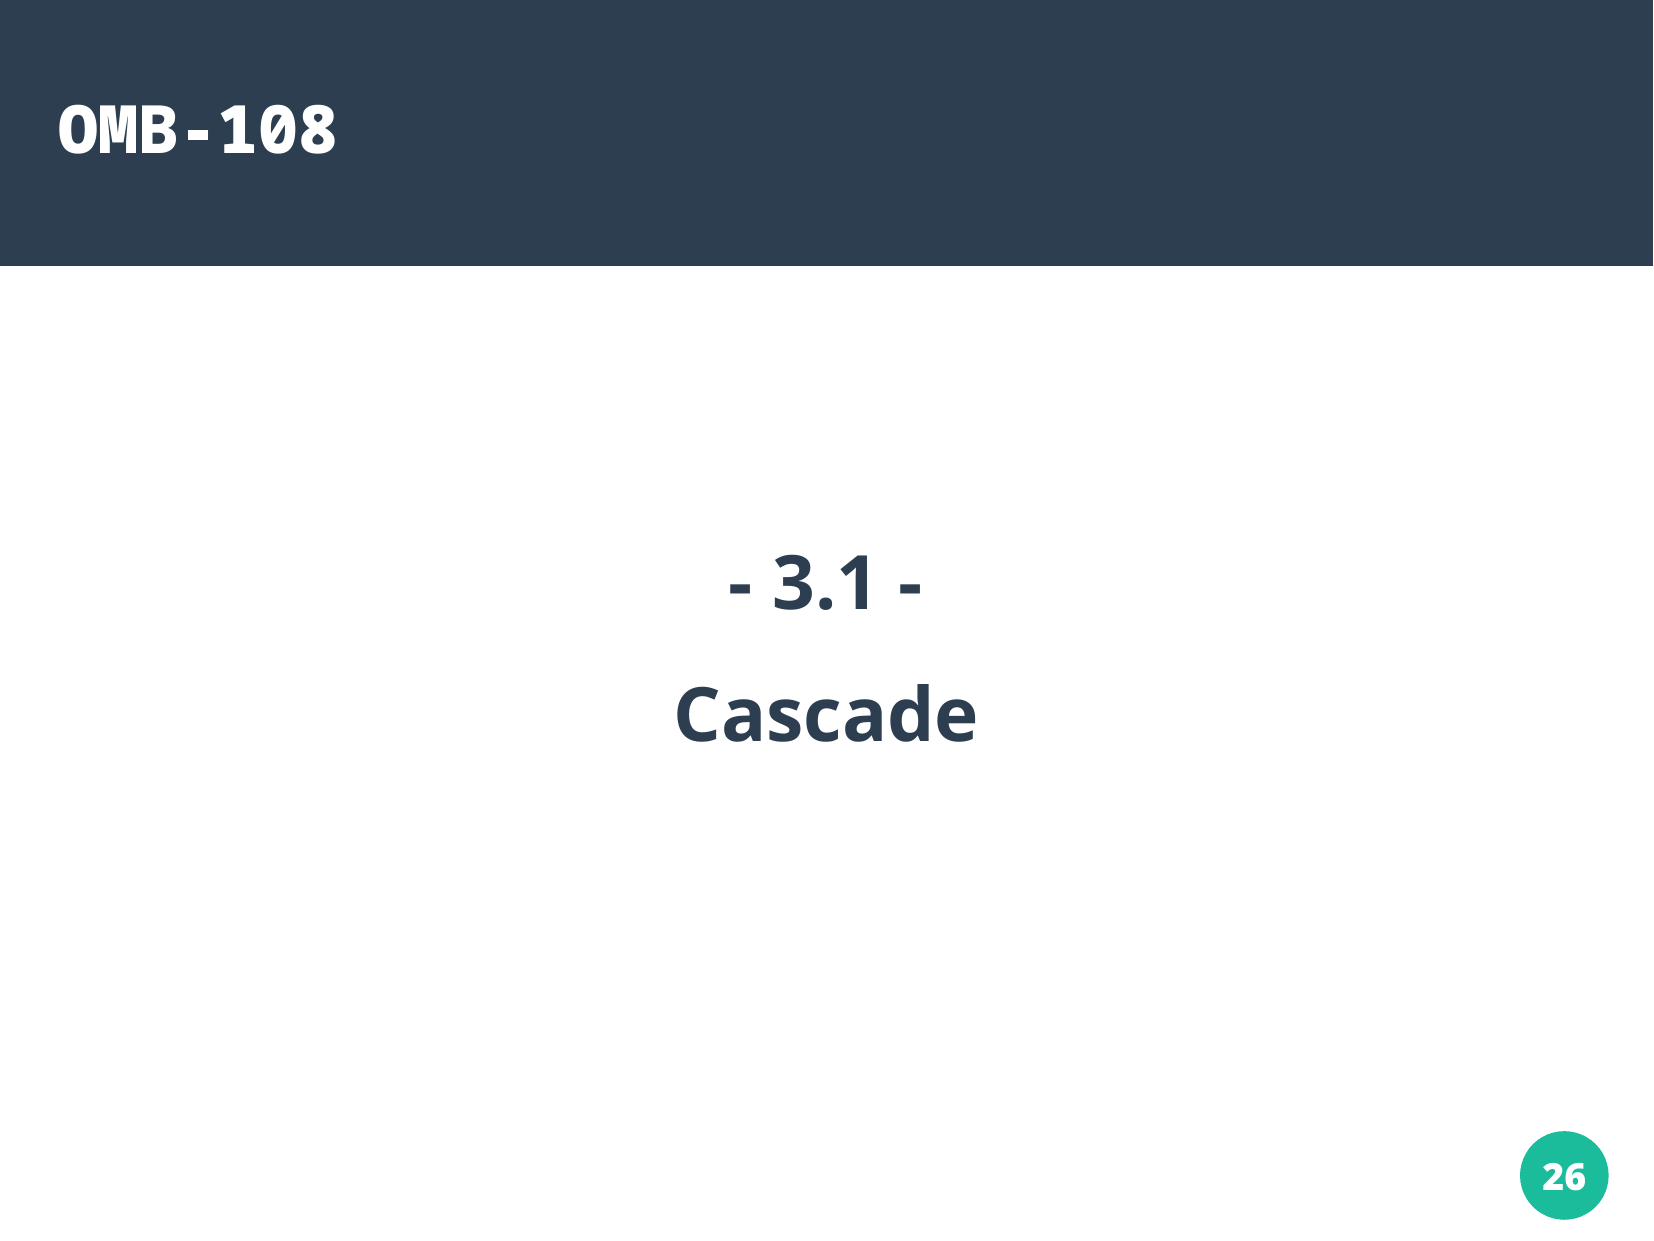

# OMB-108
- 3.1 -
Cascade
26